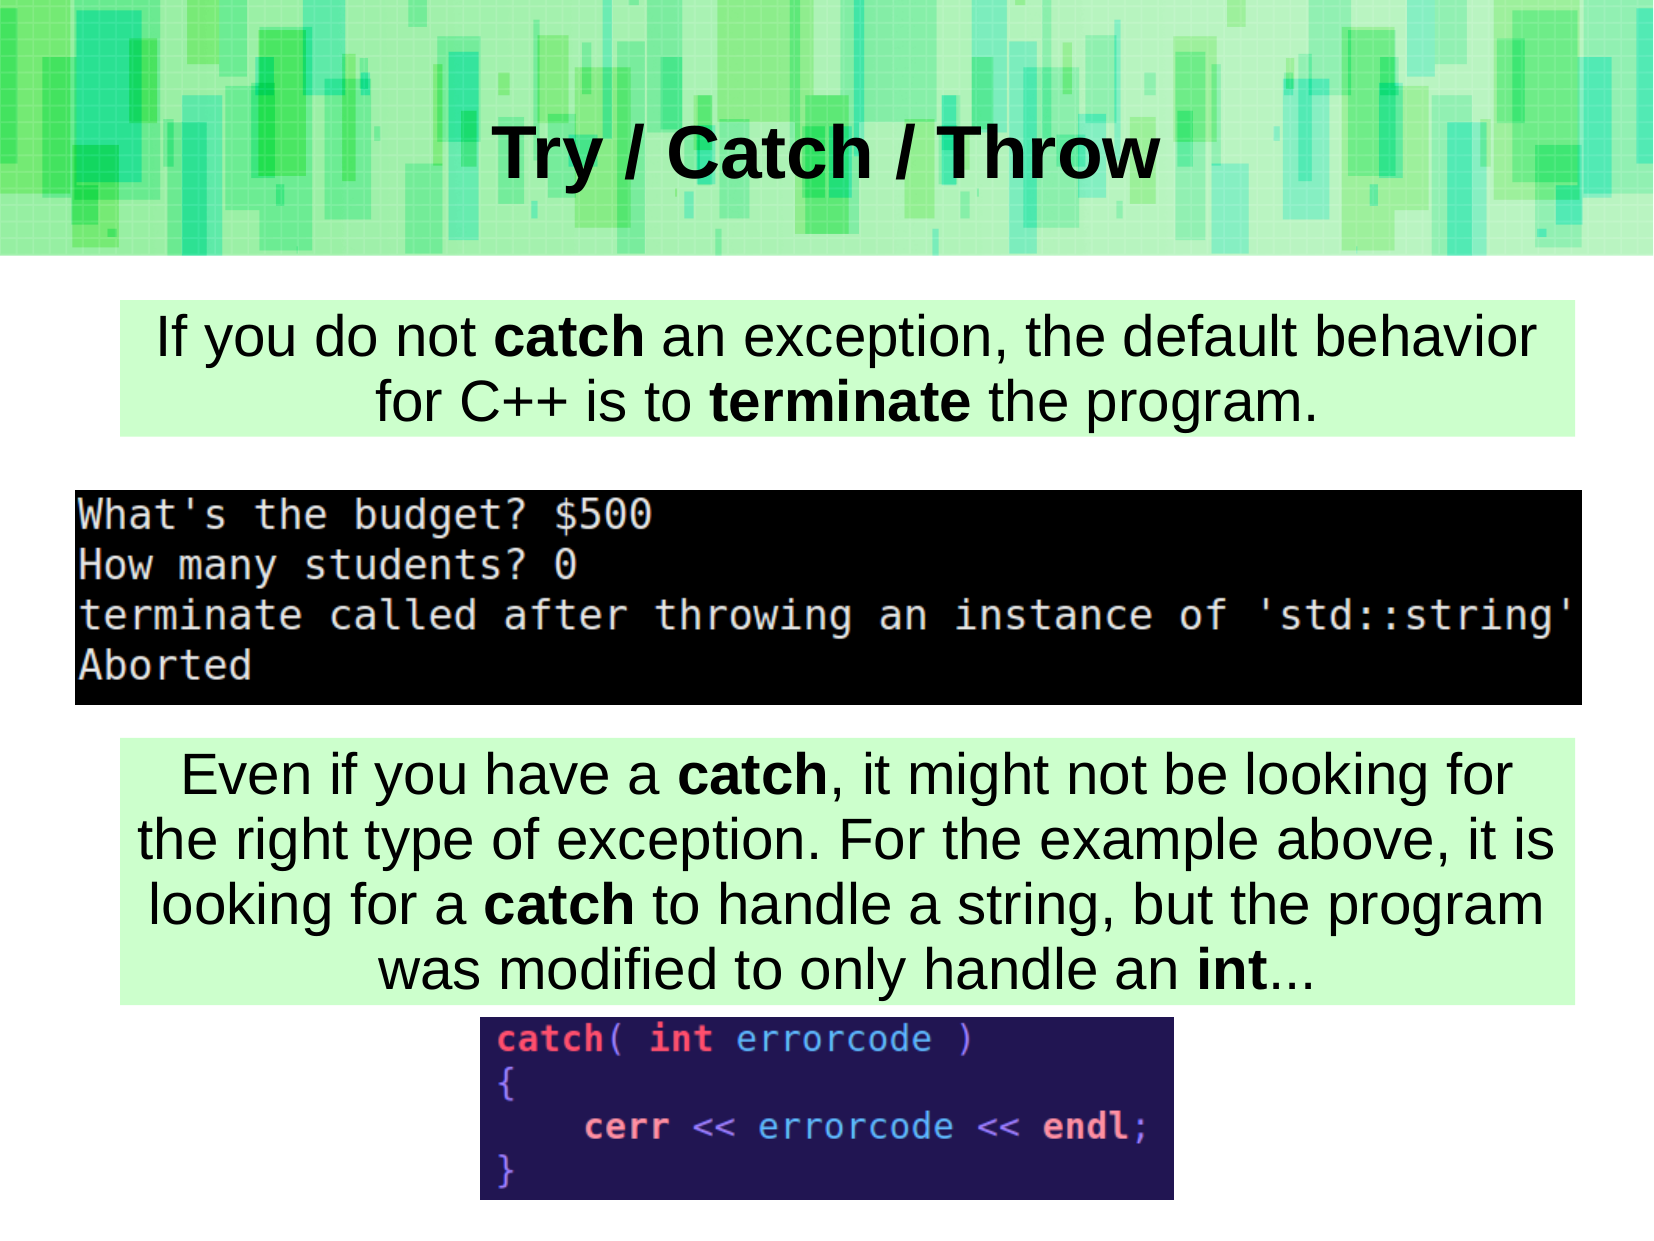

# Try / Catch / Throw
If you do not catch an exception, the default behavior for C++ is to terminate the program.
Even if you have a catch, it might not be looking for the right type of exception. For the example above, it is looking for a catch to handle a string, but the program was modified to only handle an int...